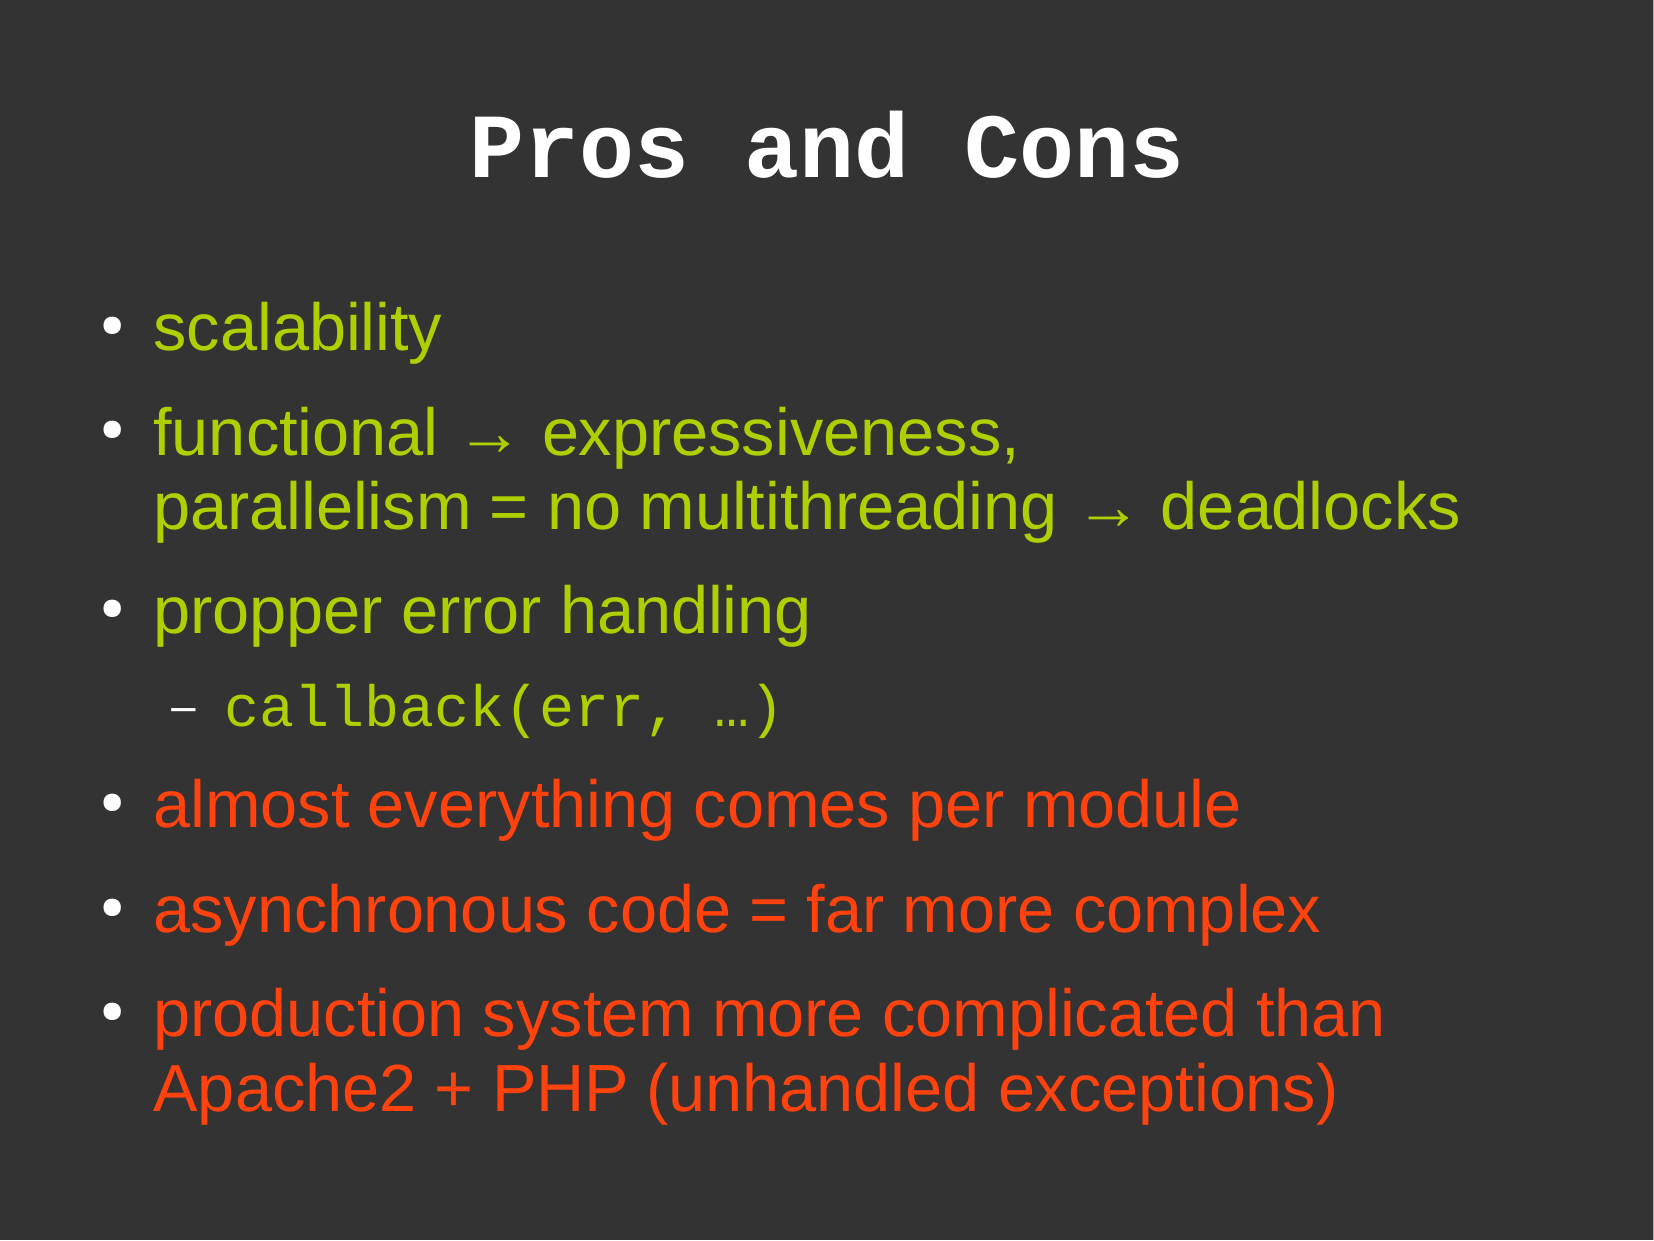

# Pros and Cons
scalability
functional → expressiveness,
parallelism = no multithreading → deadlocks
propper error handling
callback(err, …)
almost everything comes per module
asynchronous code = far more complex
production system more complicated than Apache2 + PHP (unhandled exceptions)